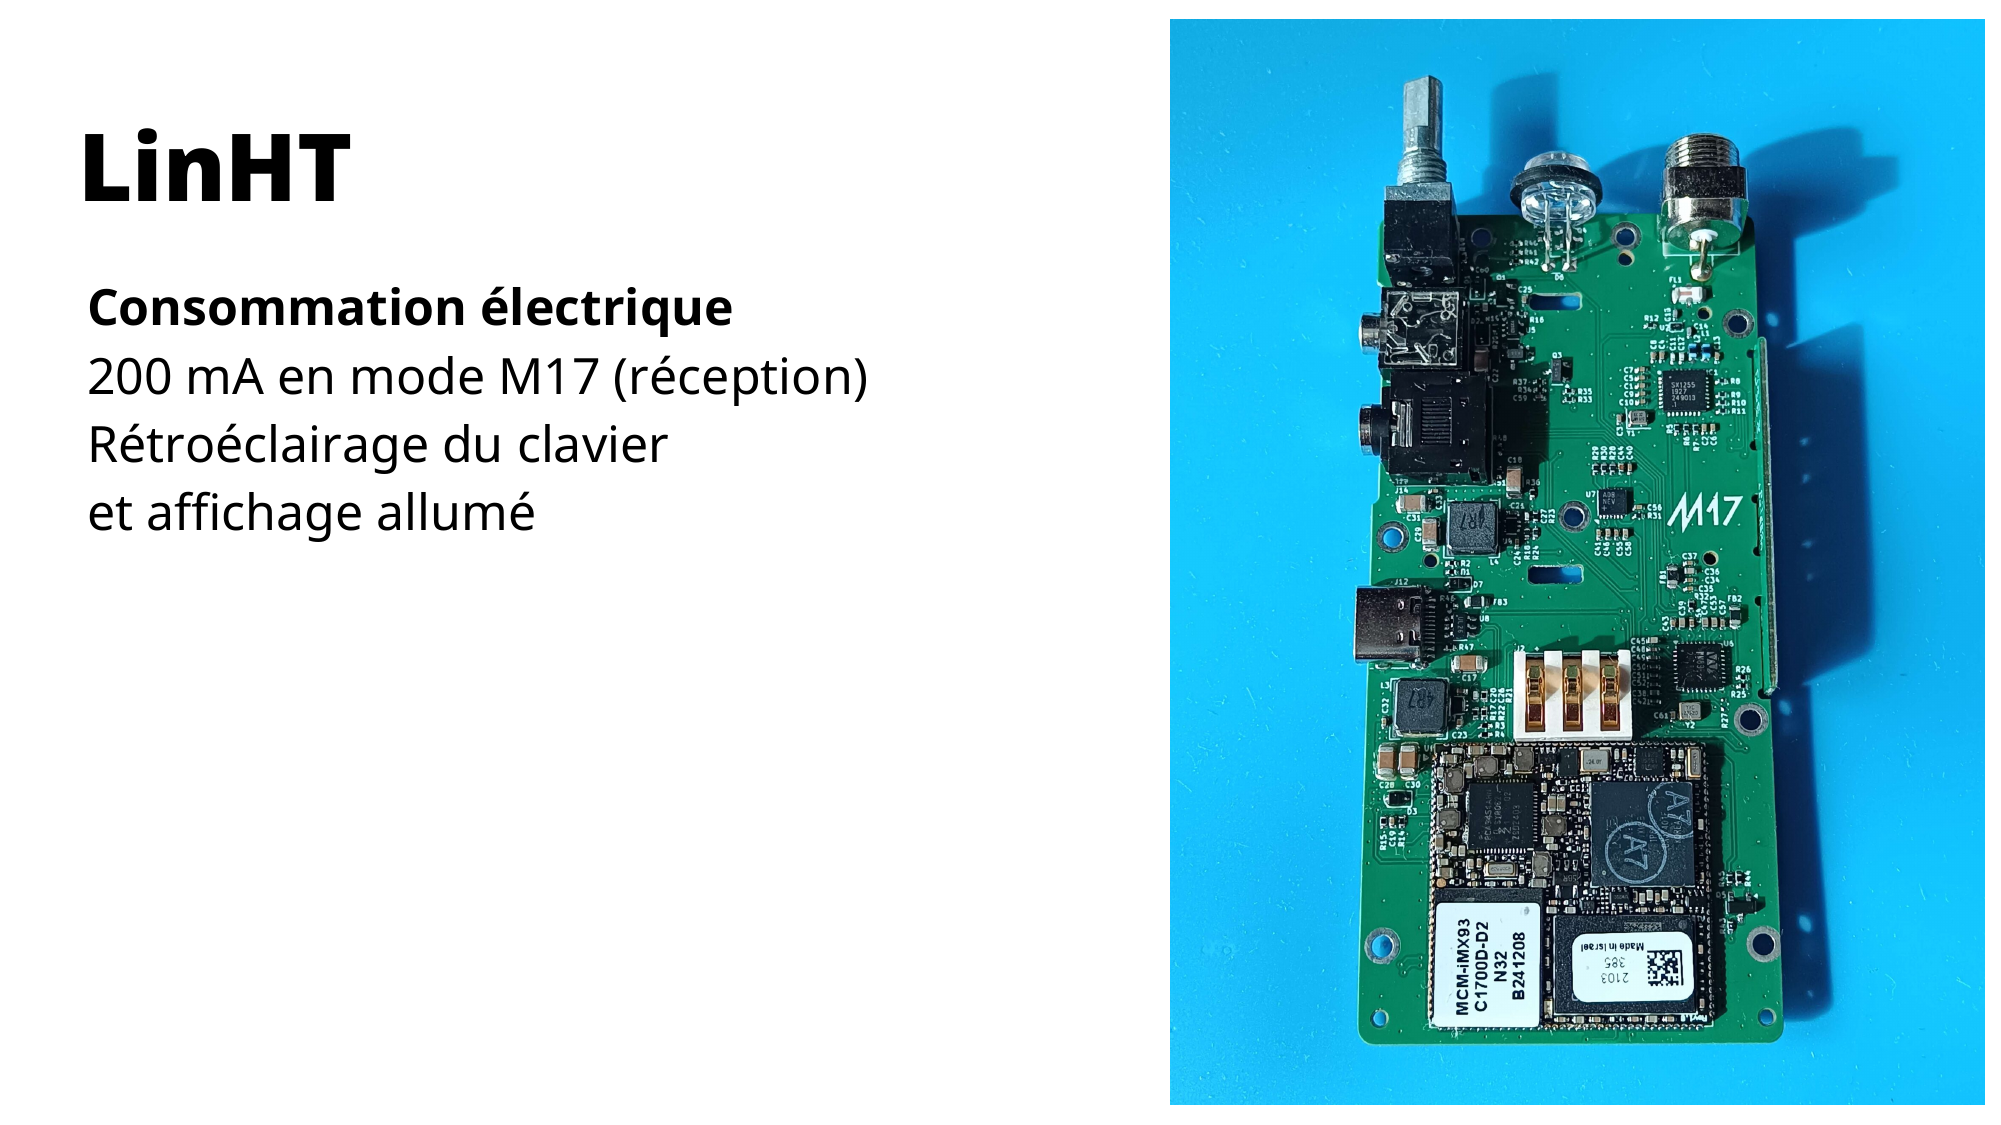

LinHT
Consommation électrique
200 mA en mode M17 (réception)
Rétroéclairage du clavier
et affichage allumé